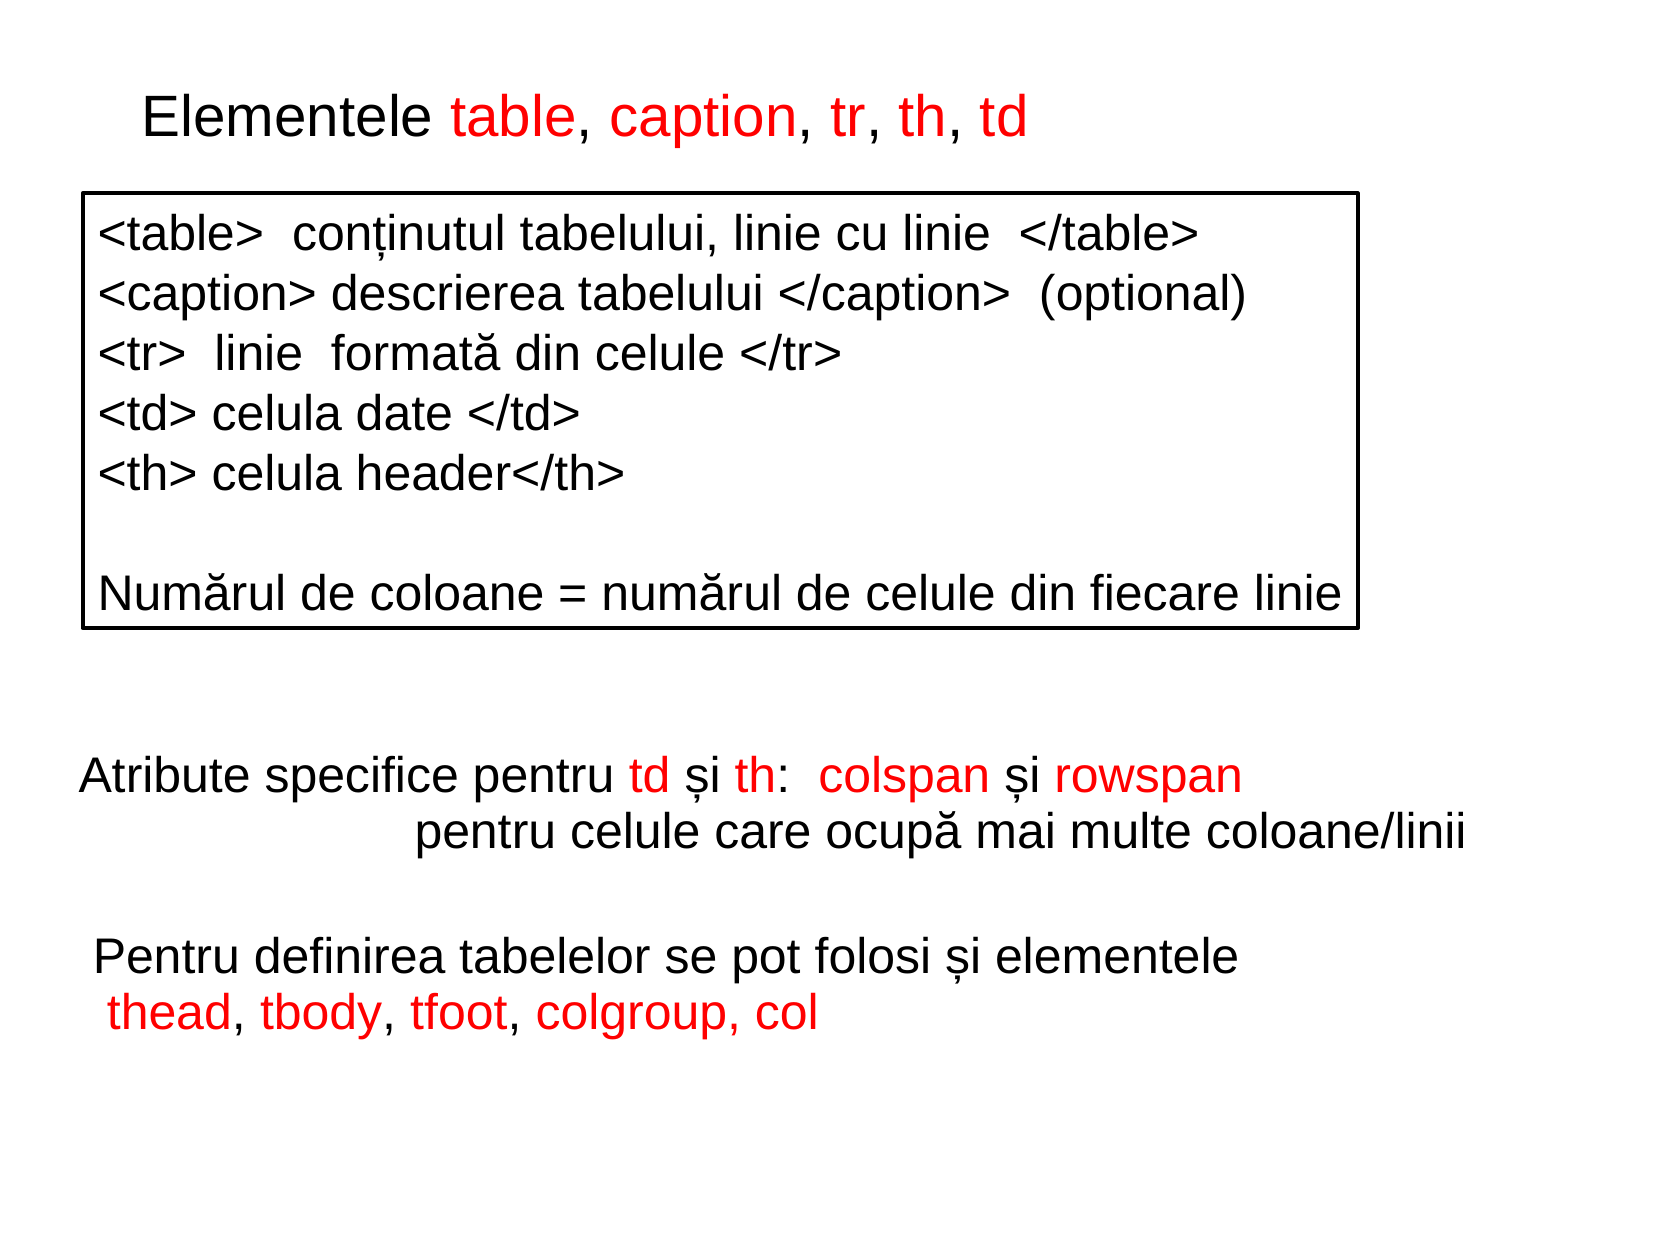

Elementele table, caption, tr, th, td
<table> conținutul tabelului, linie cu linie </table>
<caption> descrierea tabelului </caption> (optional)
<tr> linie formată din celule </tr>
<td> celula date </td>
<th> celula header</th>
Numărul de coloane = numărul de celule din fiecare linie
Atribute specifice pentru td și th: colspan și rowspan
 pentru celule care ocupă mai multe coloane/linii
Pentru definirea tabelelor se pot folosi și elementele
 thead, tbody, tfoot, colgroup, col